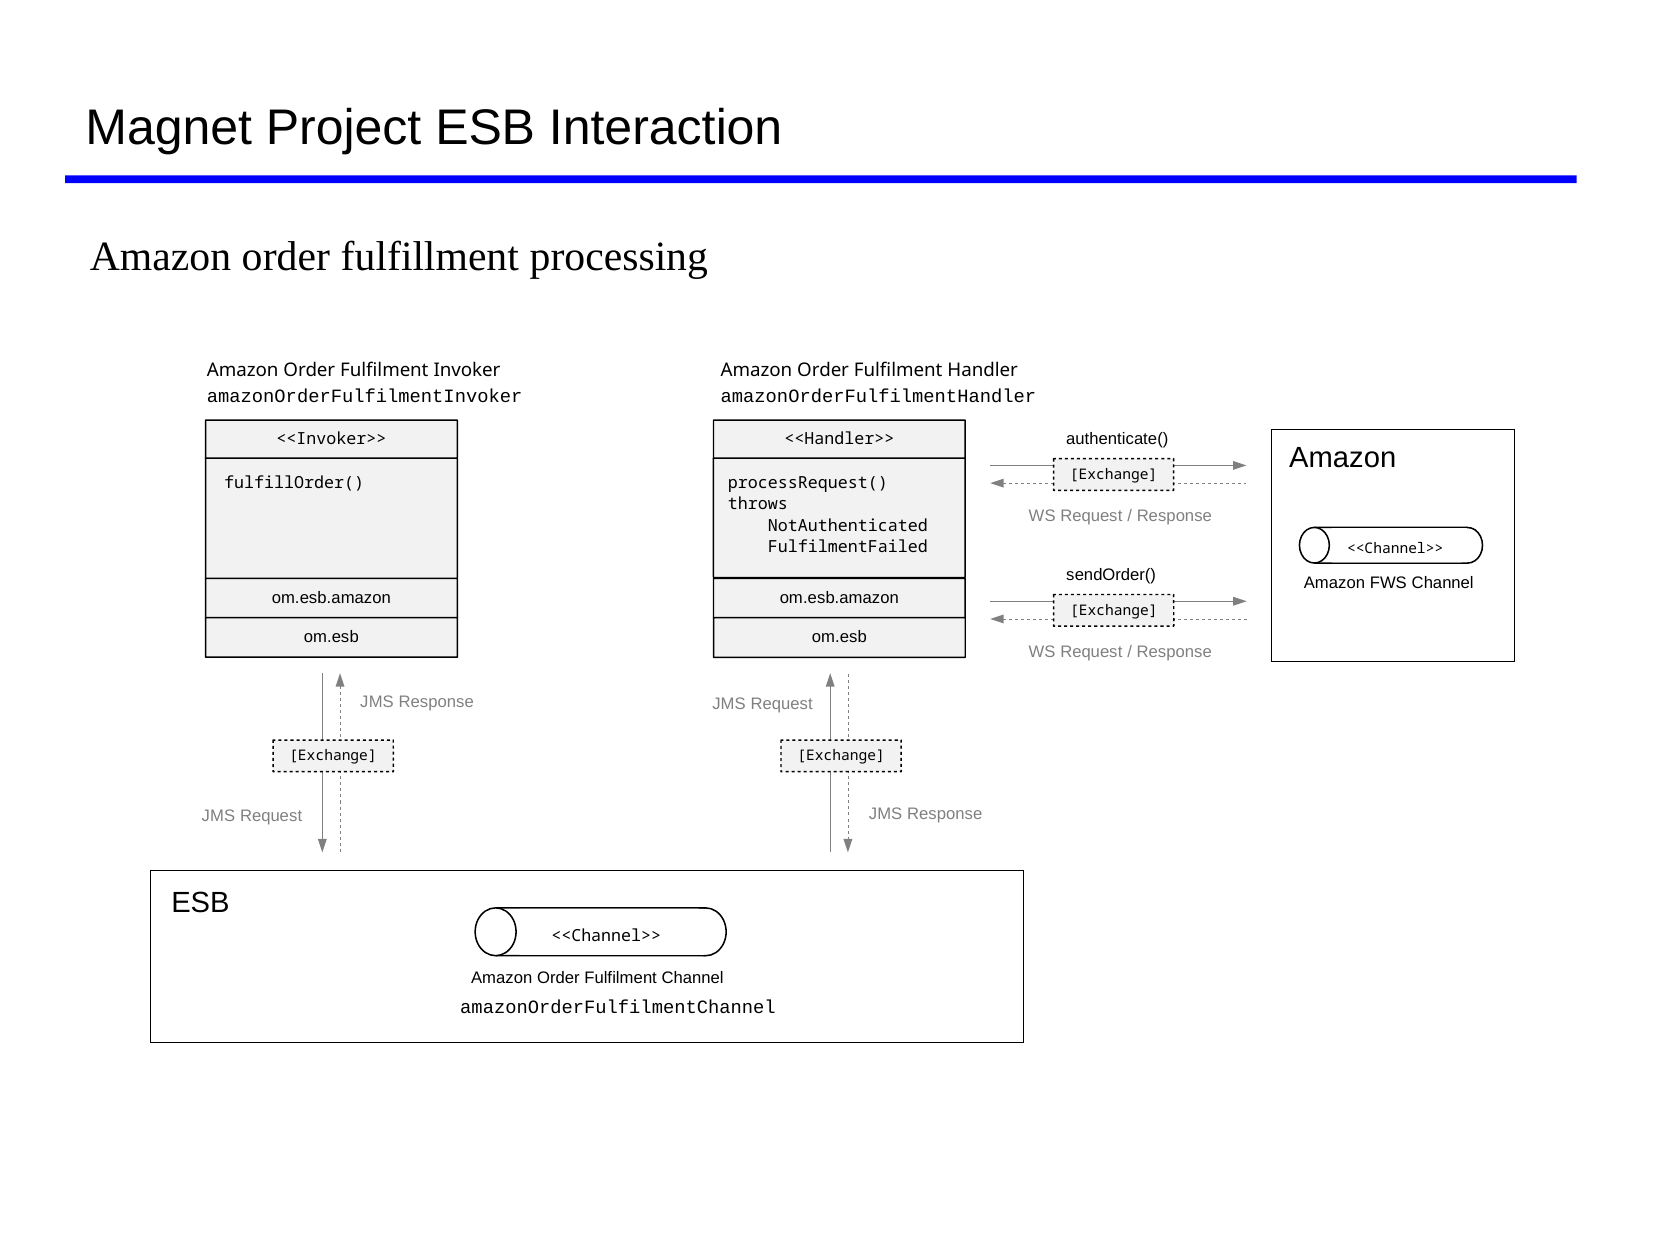

Magnet Project ESB Interaction
# Amazon order fulfillment processing
Amazon Order Fulfilment Invoker
Amazon Order Fulfilment Handler
amazonOrderFulfilmentInvoker
amazonOrderFulfilmentHandler
<<Invoker>>
<<Handler>>
authenticate()
[Exchange]
WS Request / Response
Amazon
Amazon
fulfillOrder()
processRequest()
throws
 NotAuthenticated
 FulfilmentFailed
<<Channel>>
Amazon FWS Channel
sendOrder()
[Exchange]
WS Request / Response
om.esb.amazon
om.esb.amazon
om.esb
om.esb
JMS Response
JMS Request
[Exchange]
[Exchange]
JMS Response
JMS Request
ESB
<<Channel>>
Amazon Order Fulfilment Channel
amazonOrderFulfilmentChannel